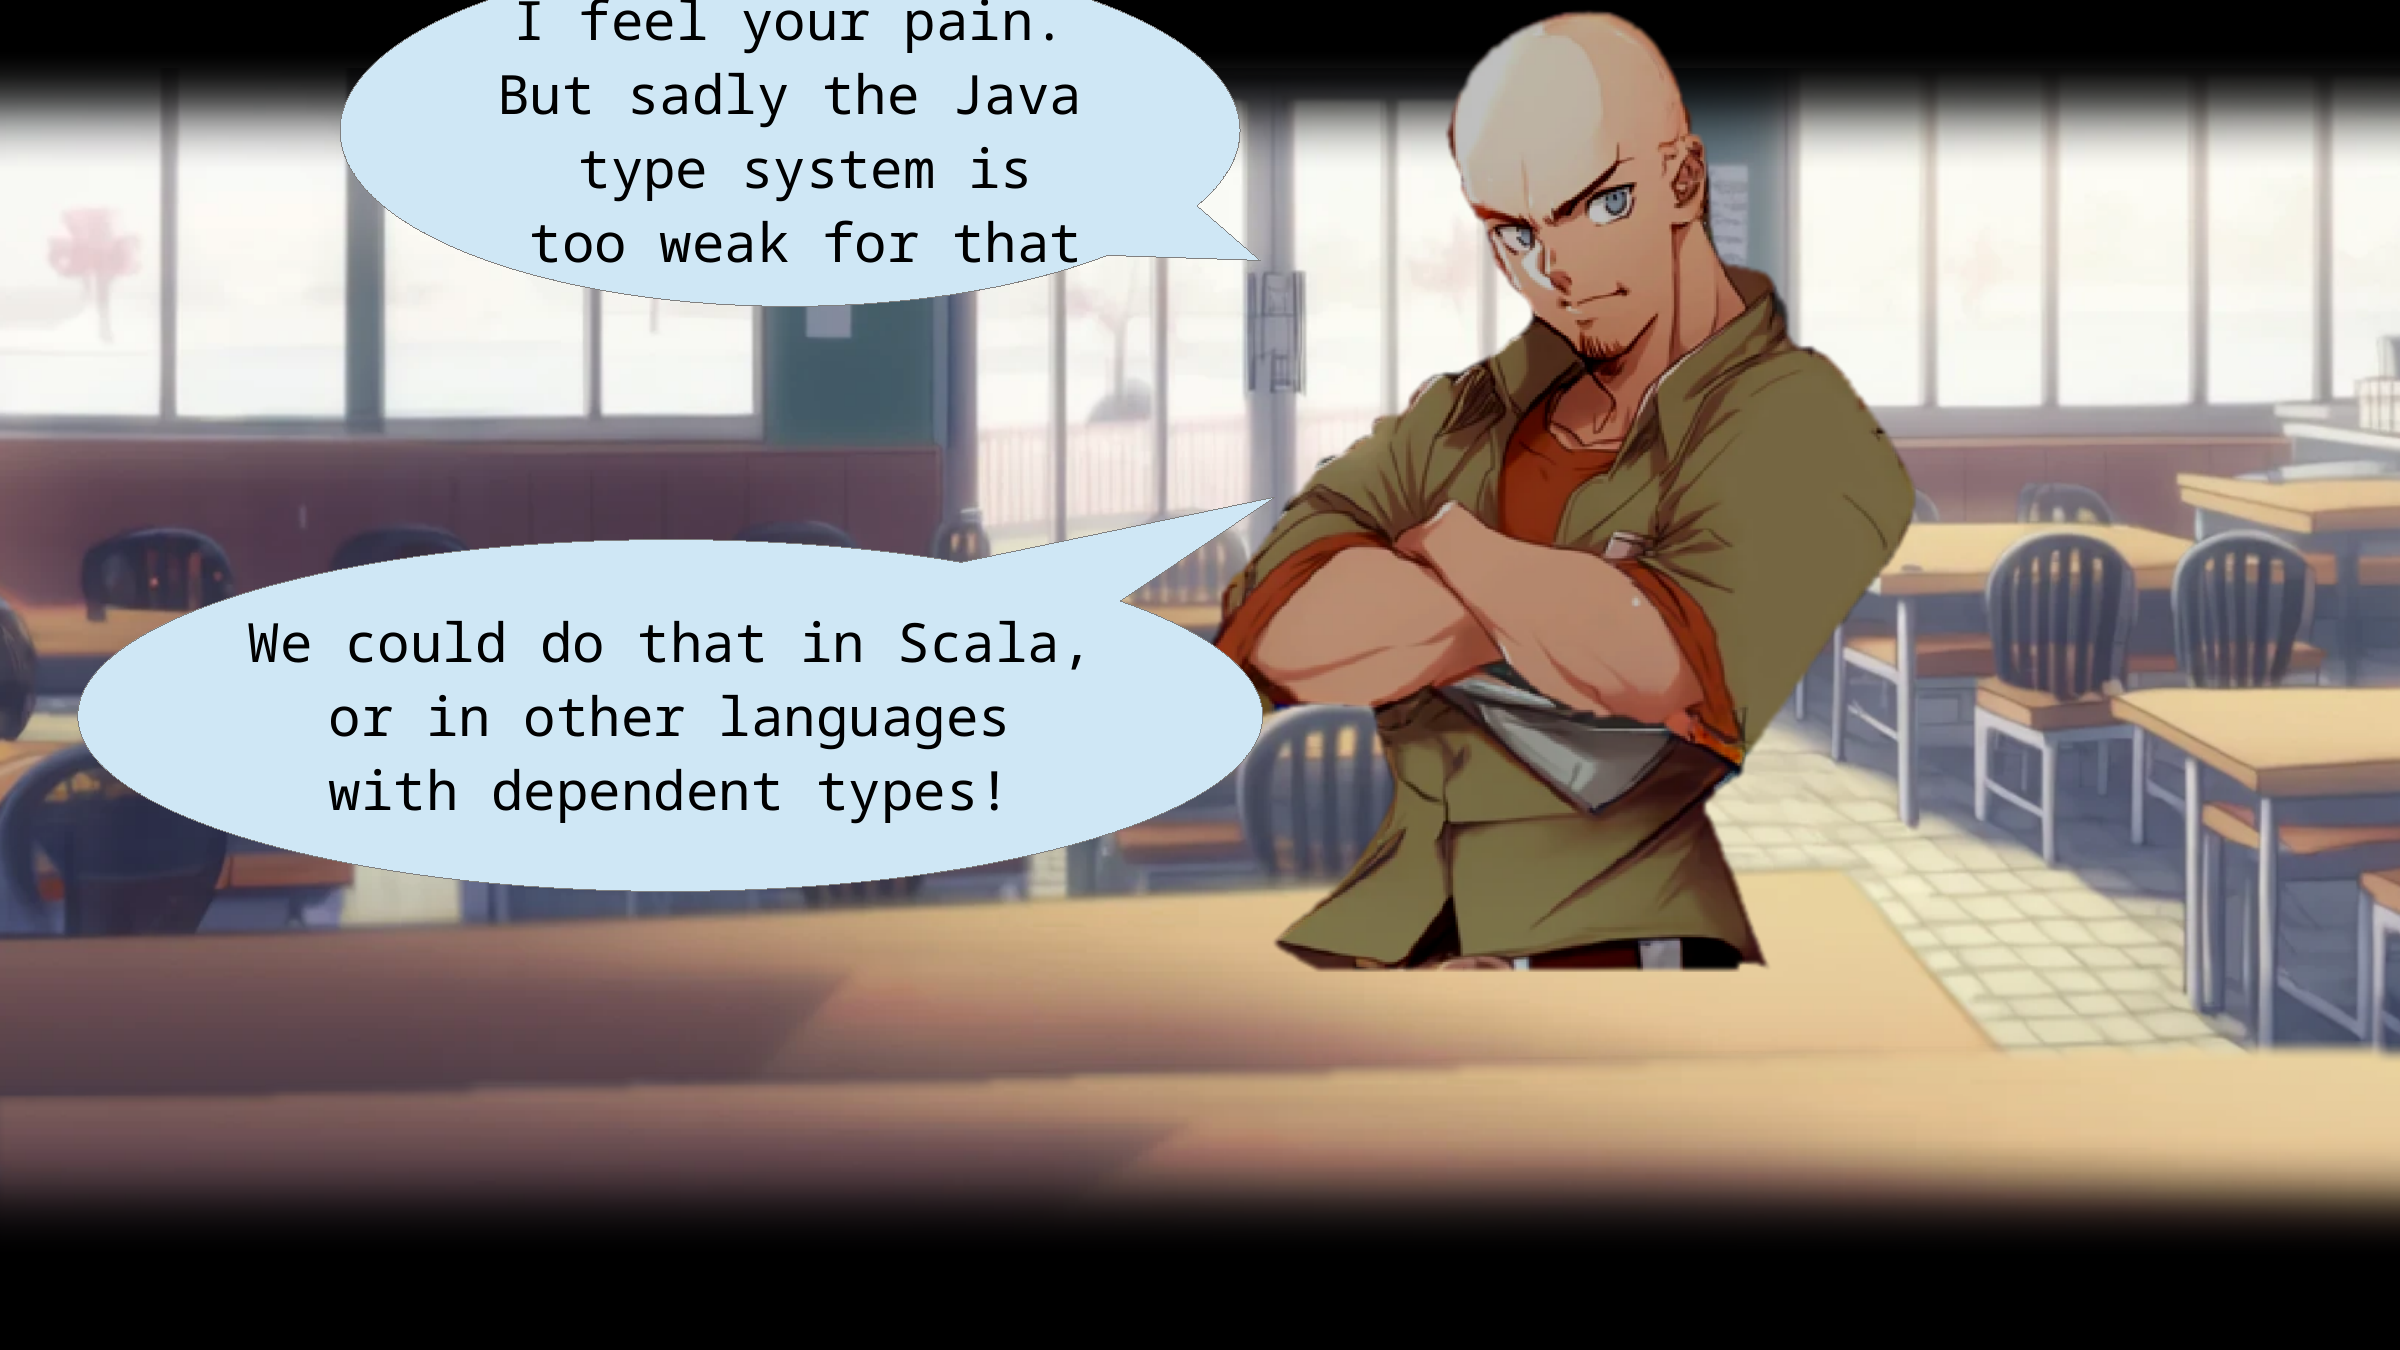

I feel your pain.
But sadly the Java
 type system is
 too weak for that
We could do that in Scala,
or in other languages
with dependent types!